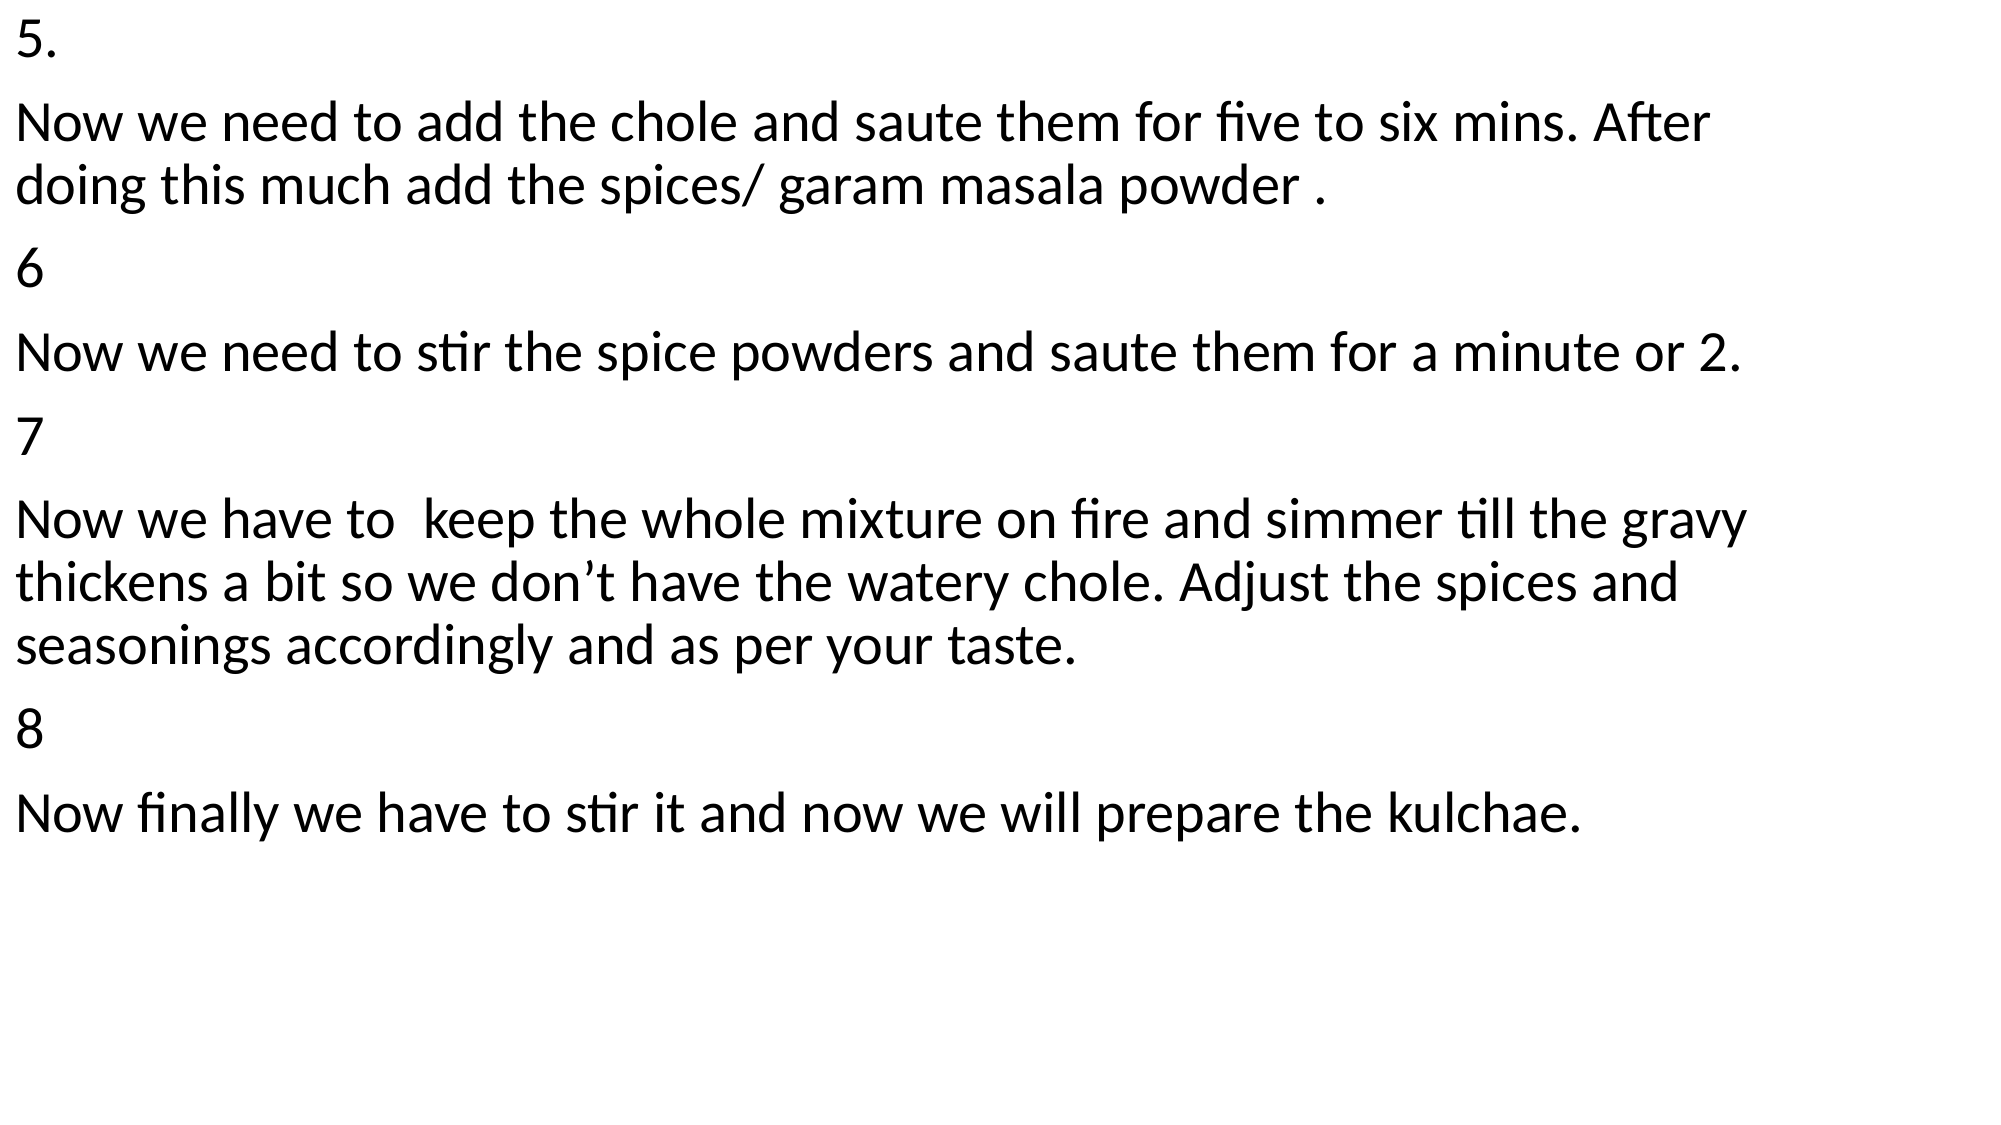

5.
Now we need to add the chole and saute them for five to six mins. After doing this much add the spices/ garam masala powder .
6
Now we need to stir the spice powders and saute them for a minute or 2.
7
Now we have to  keep the whole mixture on fire and simmer till the gravy thickens a bit so we don’t have the watery chole. Adjust the spices and seasonings accordingly and as per your taste.
8
Now finally we have to stir it and now we will prepare the kulchae.
#